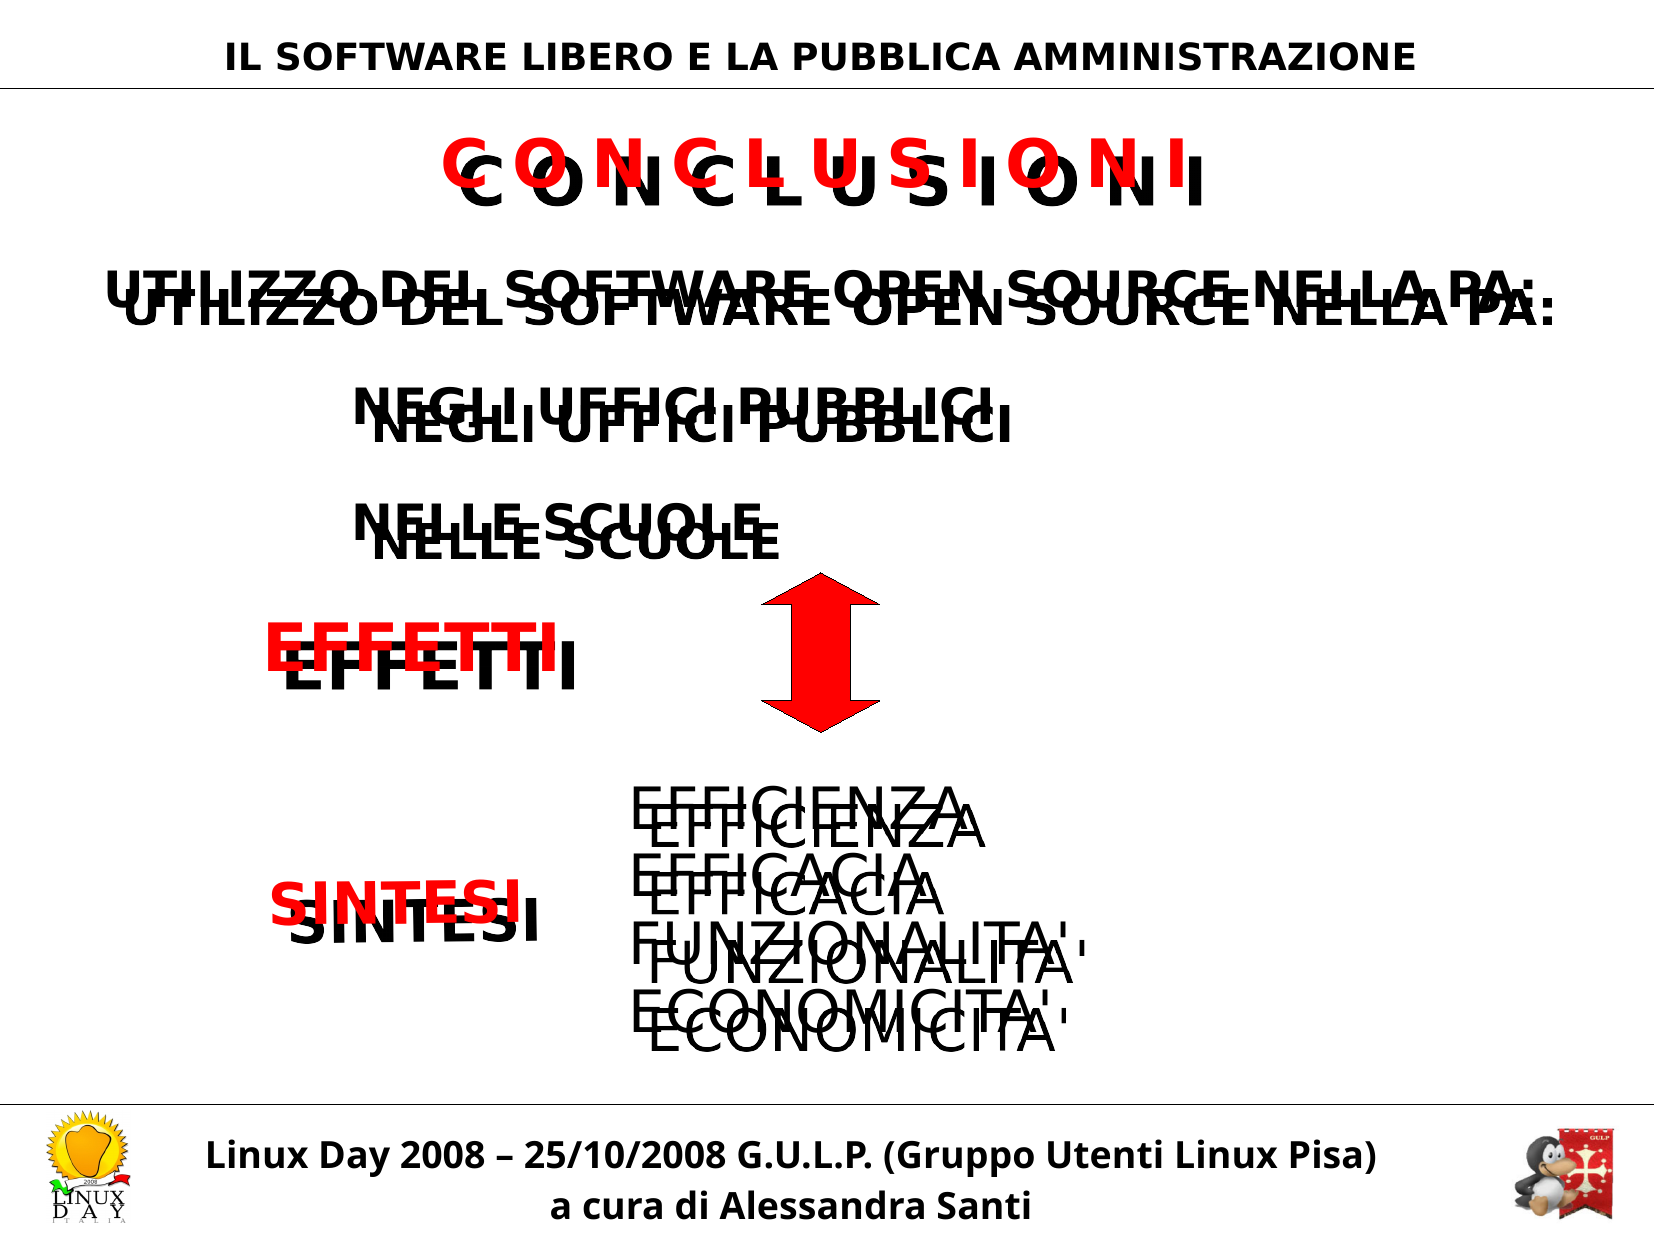

IL SOFTWARE LIBERO E LA PUBBLICA AMMINISTRAZIONE
C O N C L U S I O N I
UTILIZZO DEL SOFTWARE OPEN SOURCE NELLA PA:
NEGLI UFFICI PUBBLICI
NELLE SCUOLE
EFFETTI
EFFICIENZA
EFFICACIA
FUNZIONALITA'
ECONOMICITA'
SINTESI
# Linux Day 2008 – 25/10/2008 G.U.L.P. (Gruppo Utenti Linux Pisa) a cura di Alessandra Santi